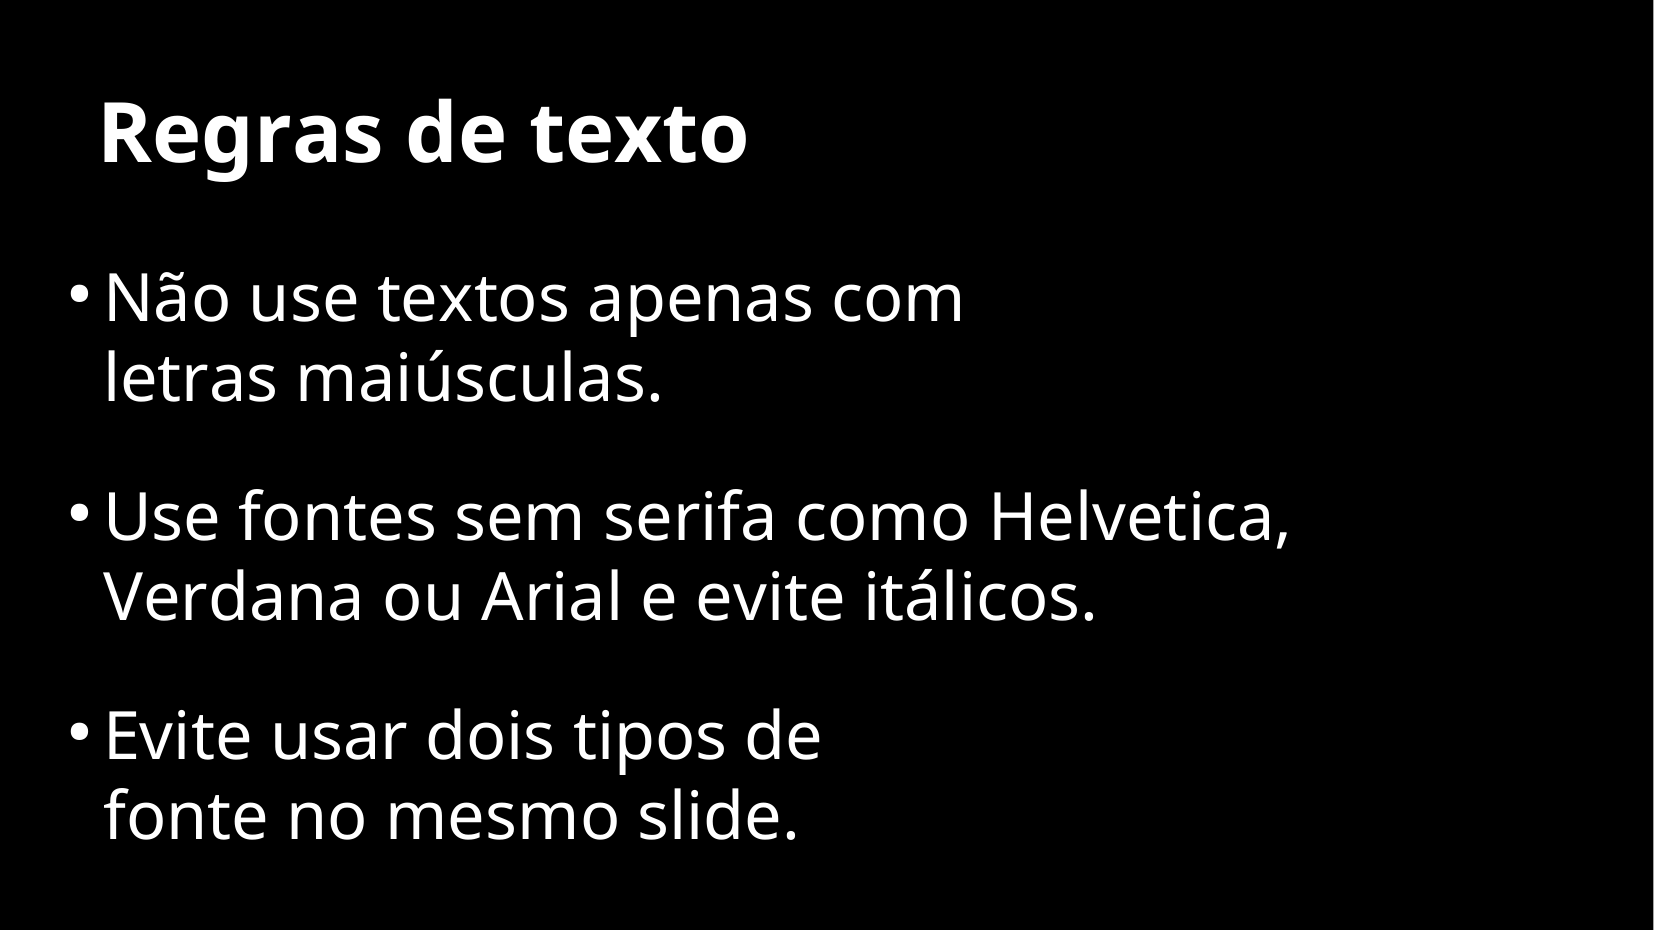

Regras de texto
Não use textos apenas com
letras maiúsculas.
Use fontes sem serifa como Helvetica, Verdana ou Arial e evite itálicos.
Evite usar dois tipos de
fonte no mesmo slide.